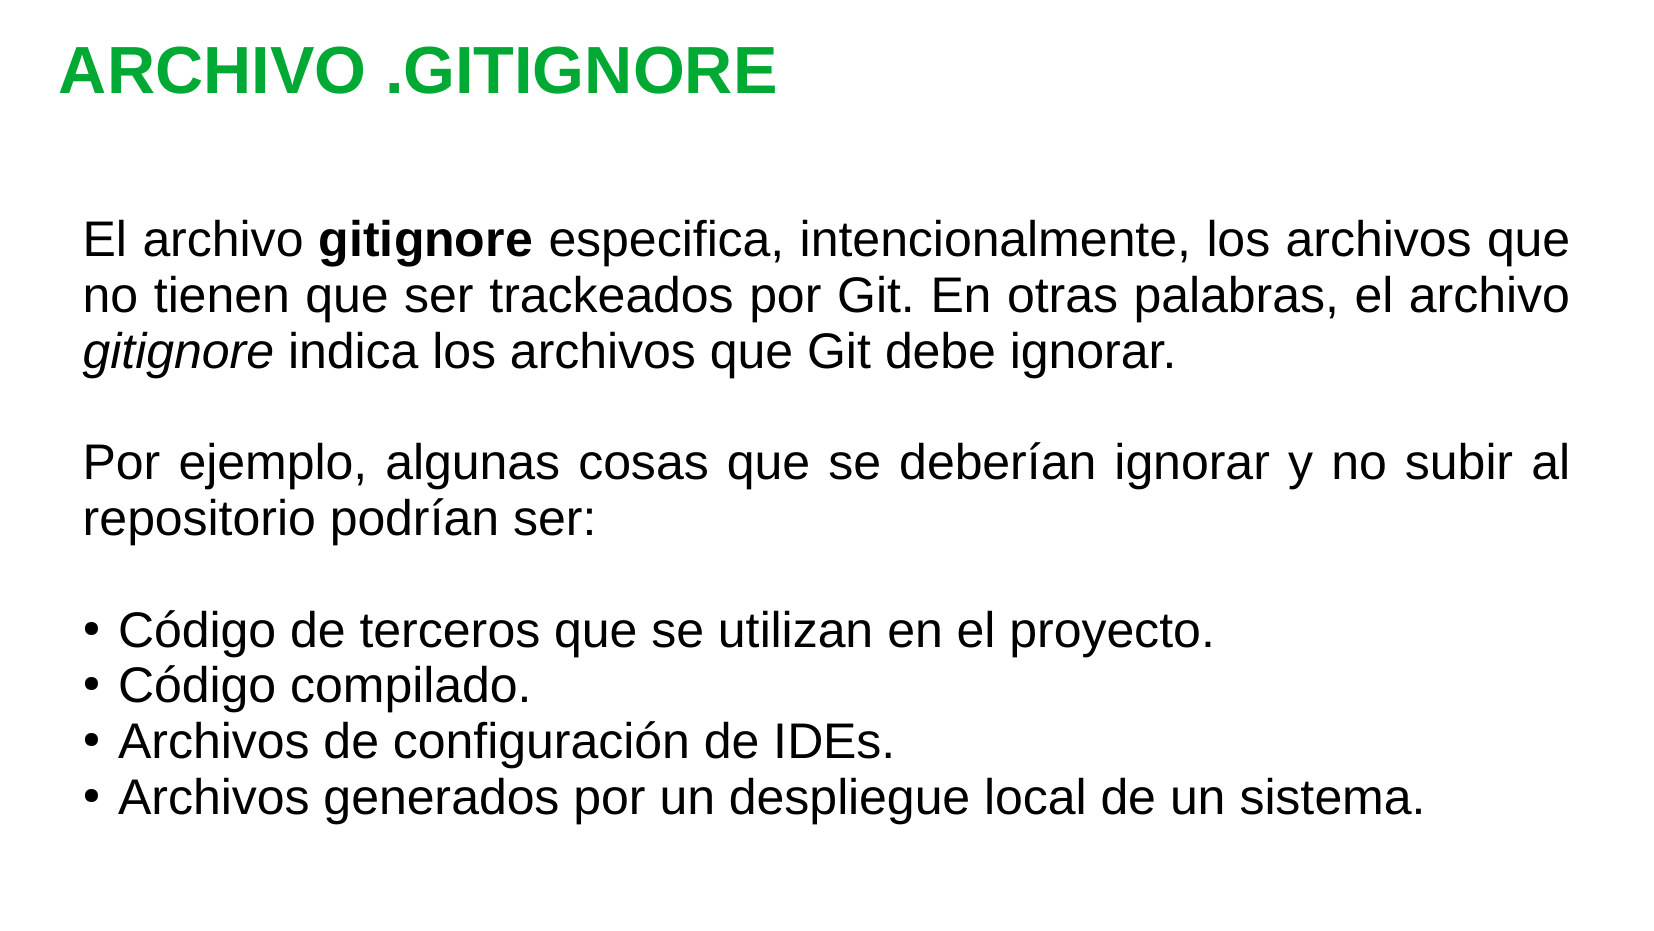

ARCHIVO .GITIGNORE
# El archivo gitignore especifica, intencionalmente, los archivos que no tienen que ser trackeados por Git. En otras palabras, el archivo gitignore indica los archivos que Git debe ignorar.
Por ejemplo, algunas cosas que se deberían ignorar y no subir al repositorio podrían ser:
Código de terceros que se utilizan en el proyecto.
Código compilado.
Archivos de configuración de IDEs.
Archivos generados por un despliegue local de un sistema.